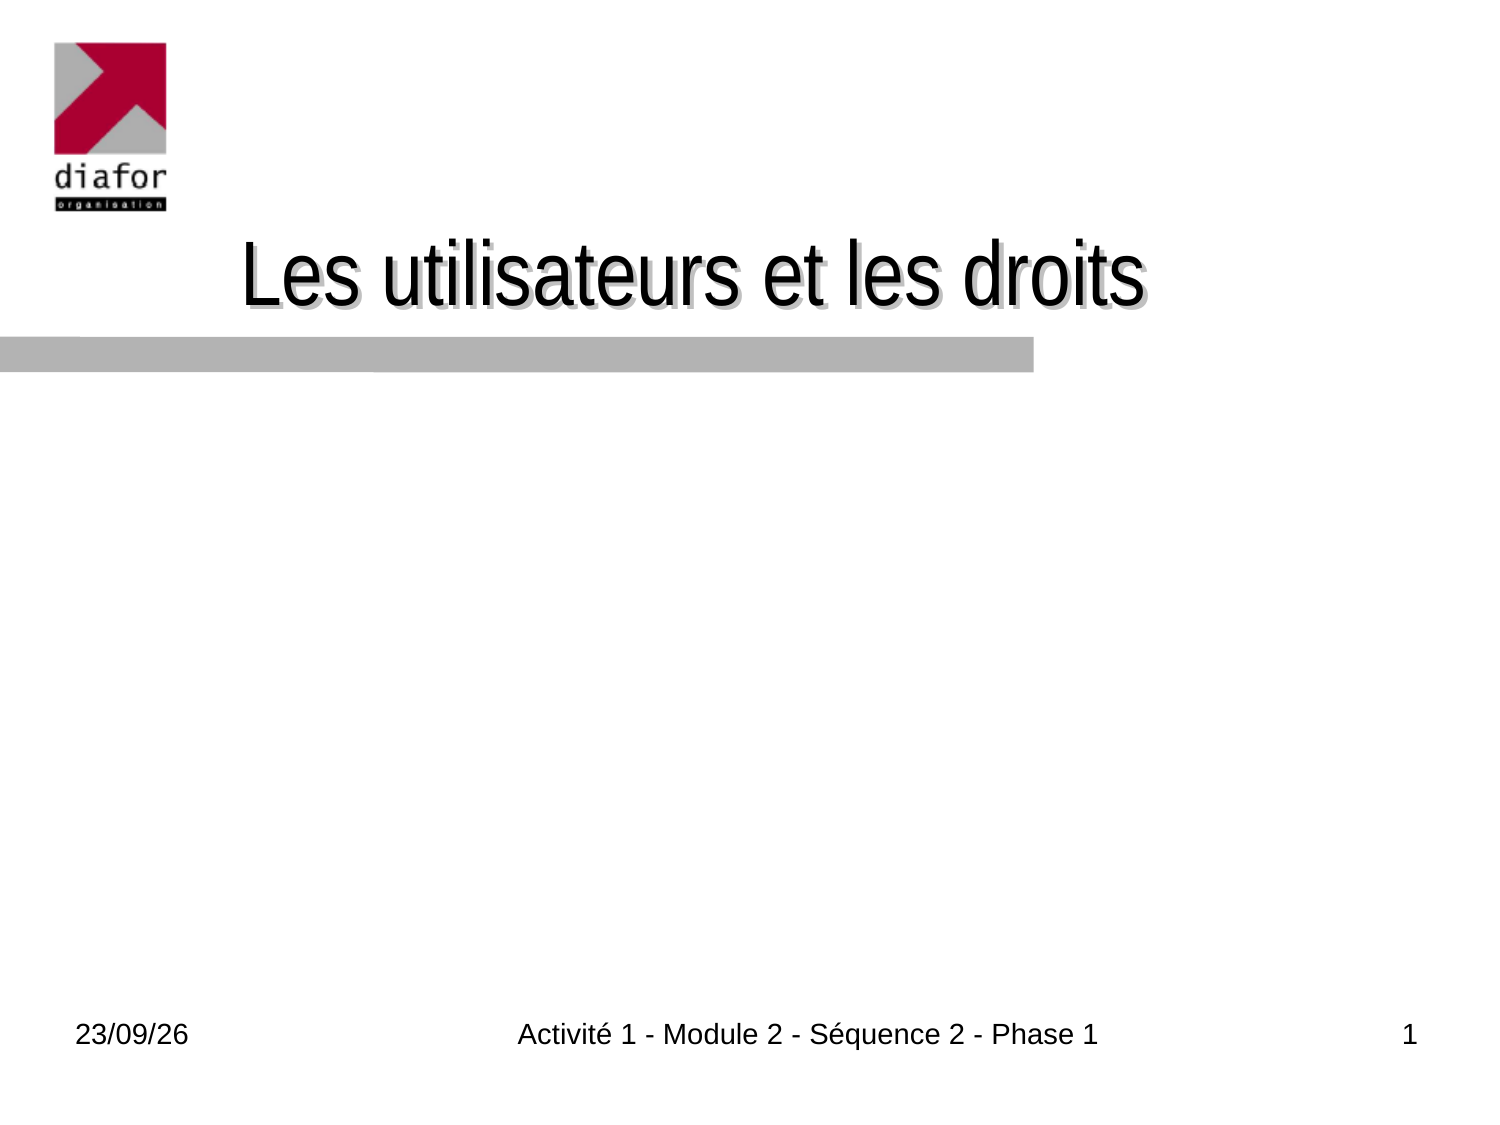

# Les utilisateurs et les droits
Activité 1 - Module 2 - Séquence 2 - Phase 1
1